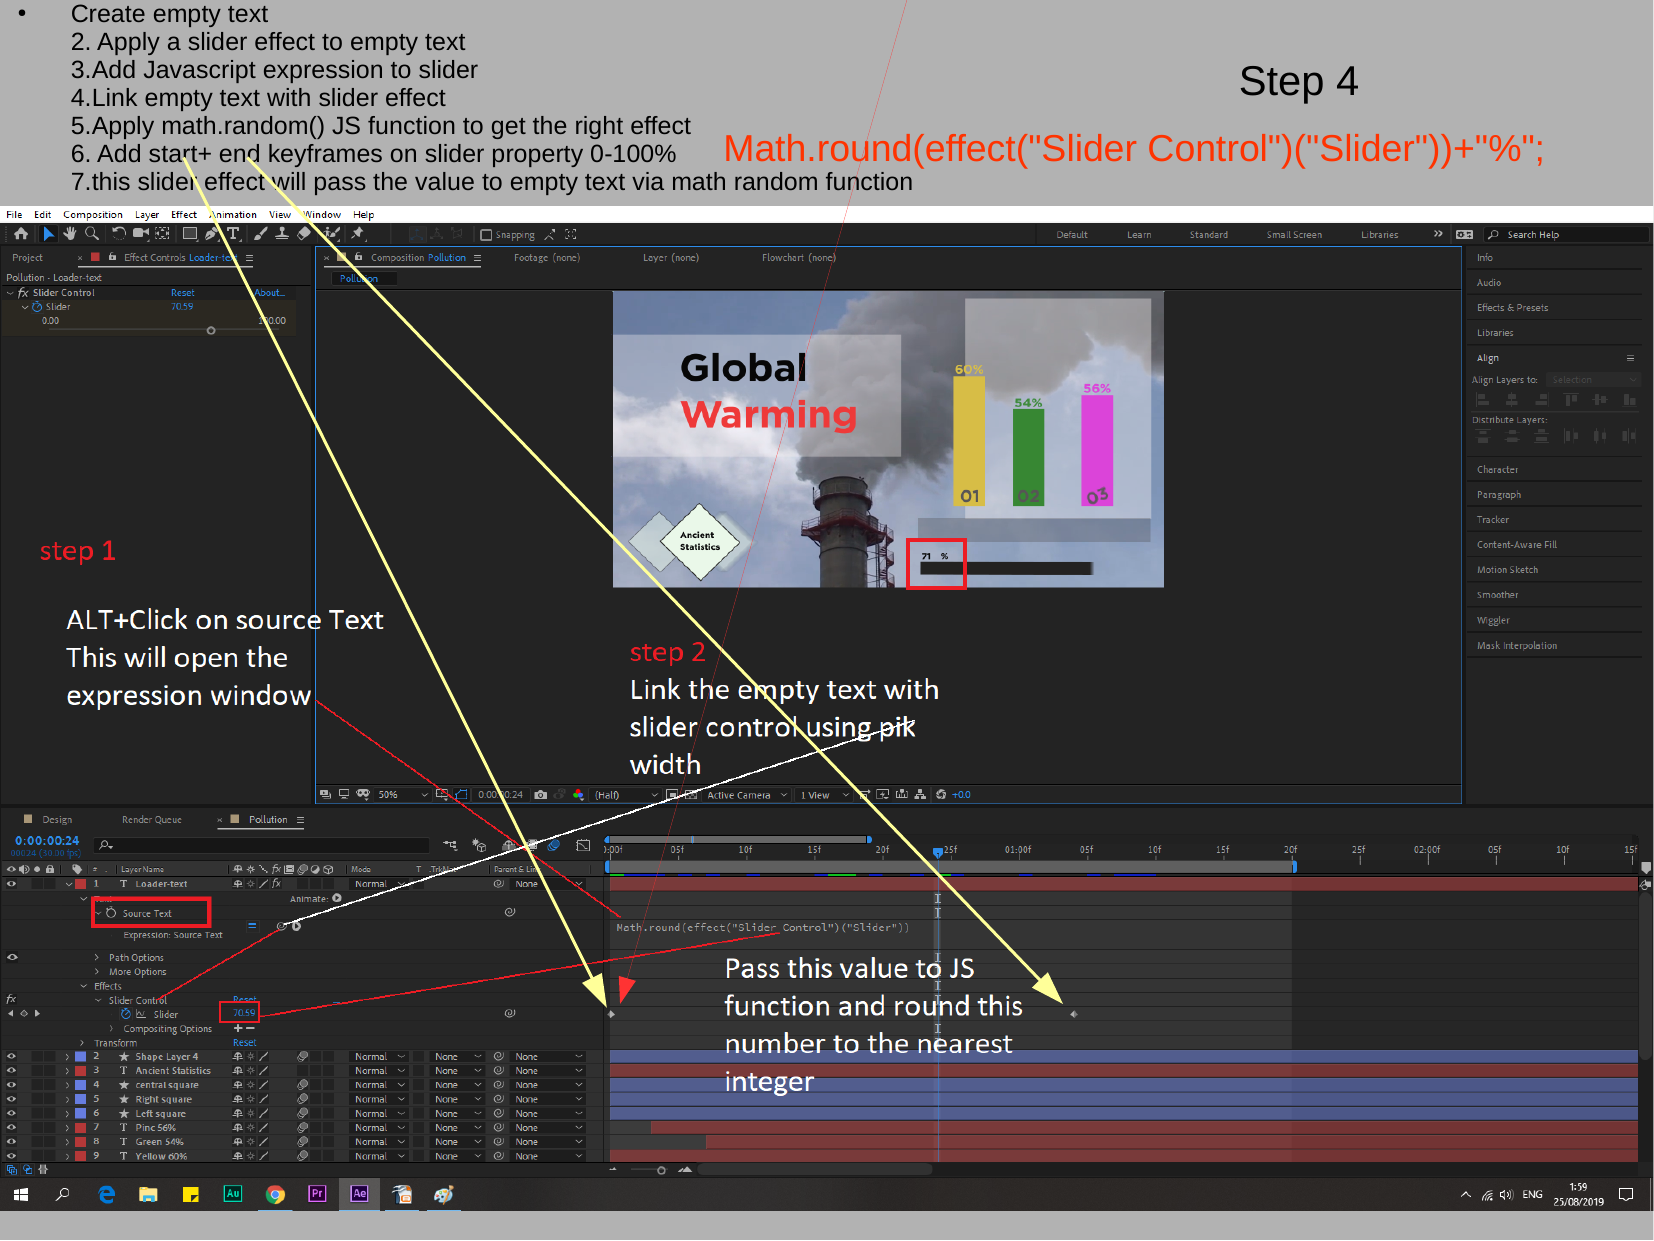

Create empty text
2. Apply a slider effect to empty text
3.Add Javascript expression to slider
4.Link empty text with slider effect
5.Apply math.random() JS function to get the right effect
6. Add start+ end keyframes on slider property 0-100%
7.this slider effect will pass the value to empty text via math random function
Don't forget to create a keyframe on first frame on slider!!!!
# Step 4
Math.round(effect("Slider Control")("Slider"))+"%";